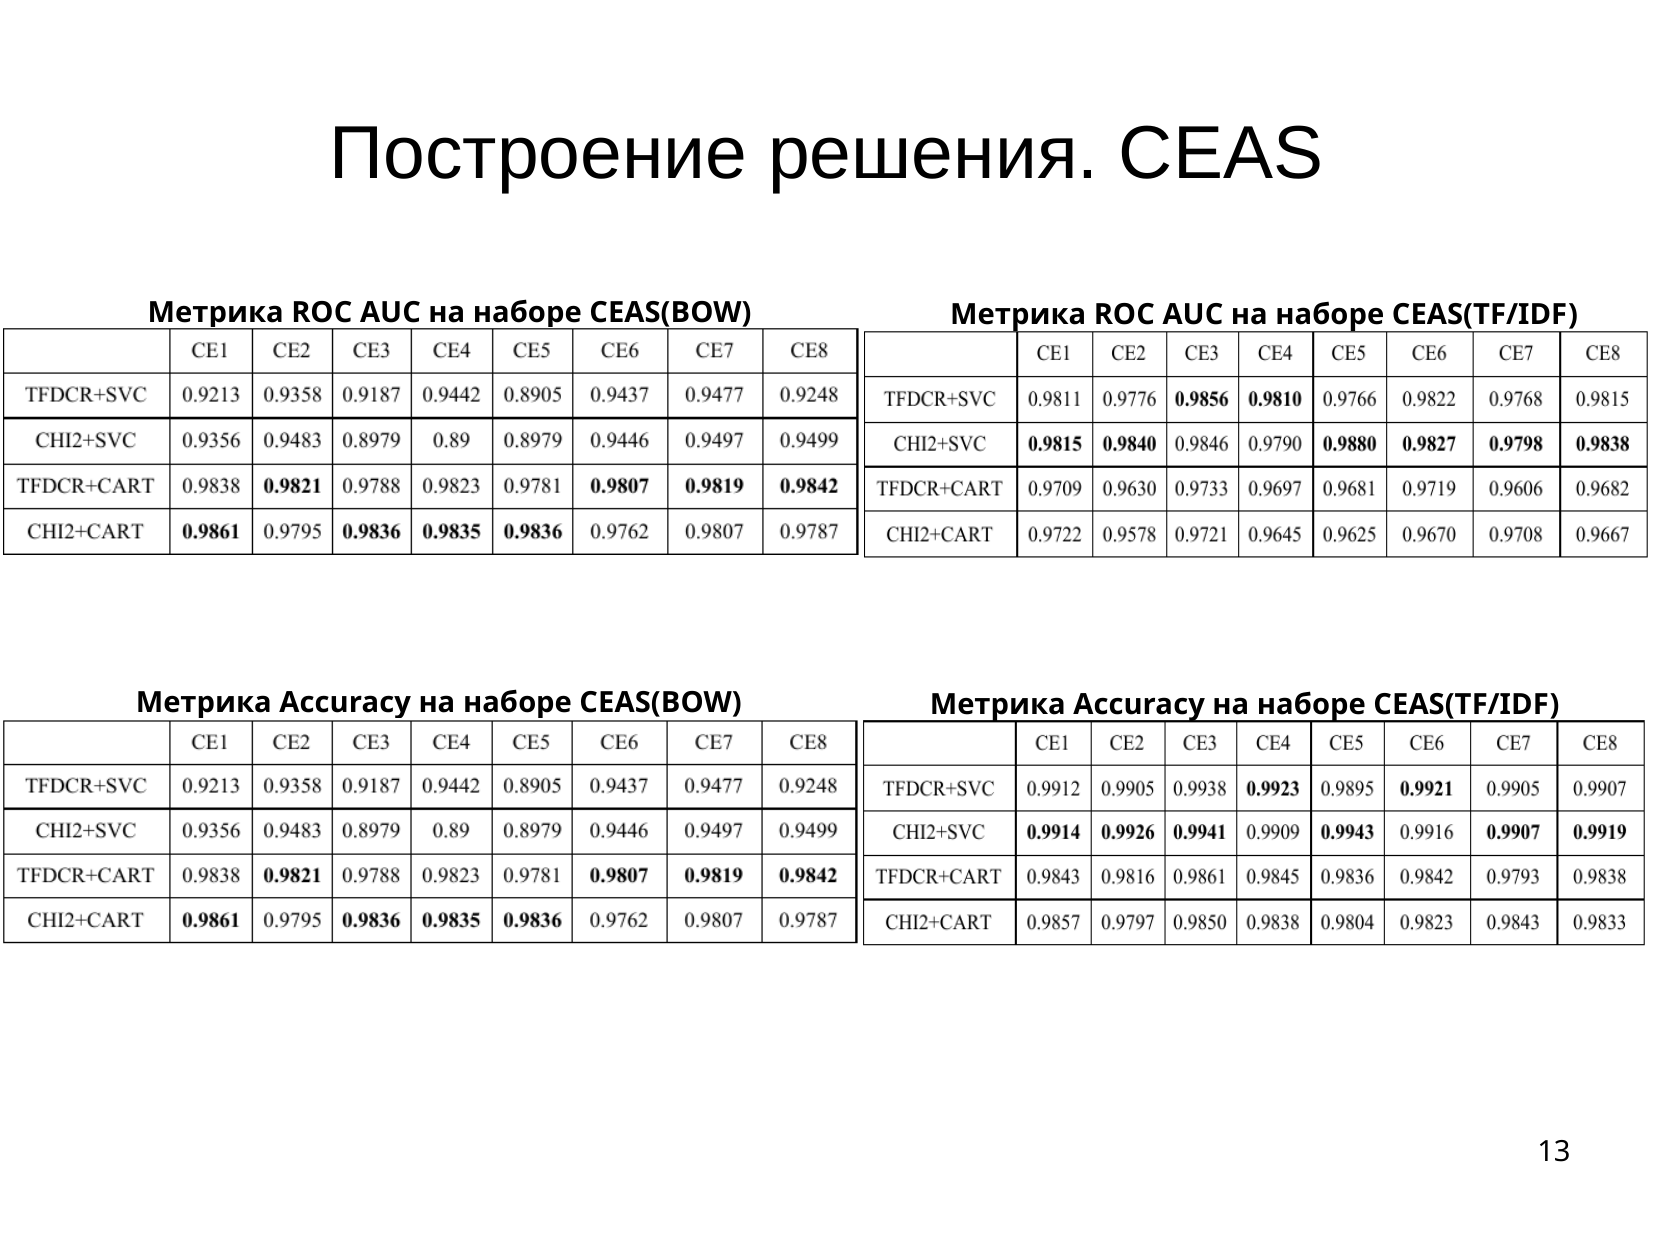

# Построение решения. CEAS
Метрика ROC AUC на наборе CEAS(BOW)
Метрика ROC AUC на наборе CEAS(TF/IDF)
Метрика Accuracy на наборе CEAS(BOW)
Метрика Accuracy на наборе CEAS(TF/IDF)
13
Москва, 2020 г.